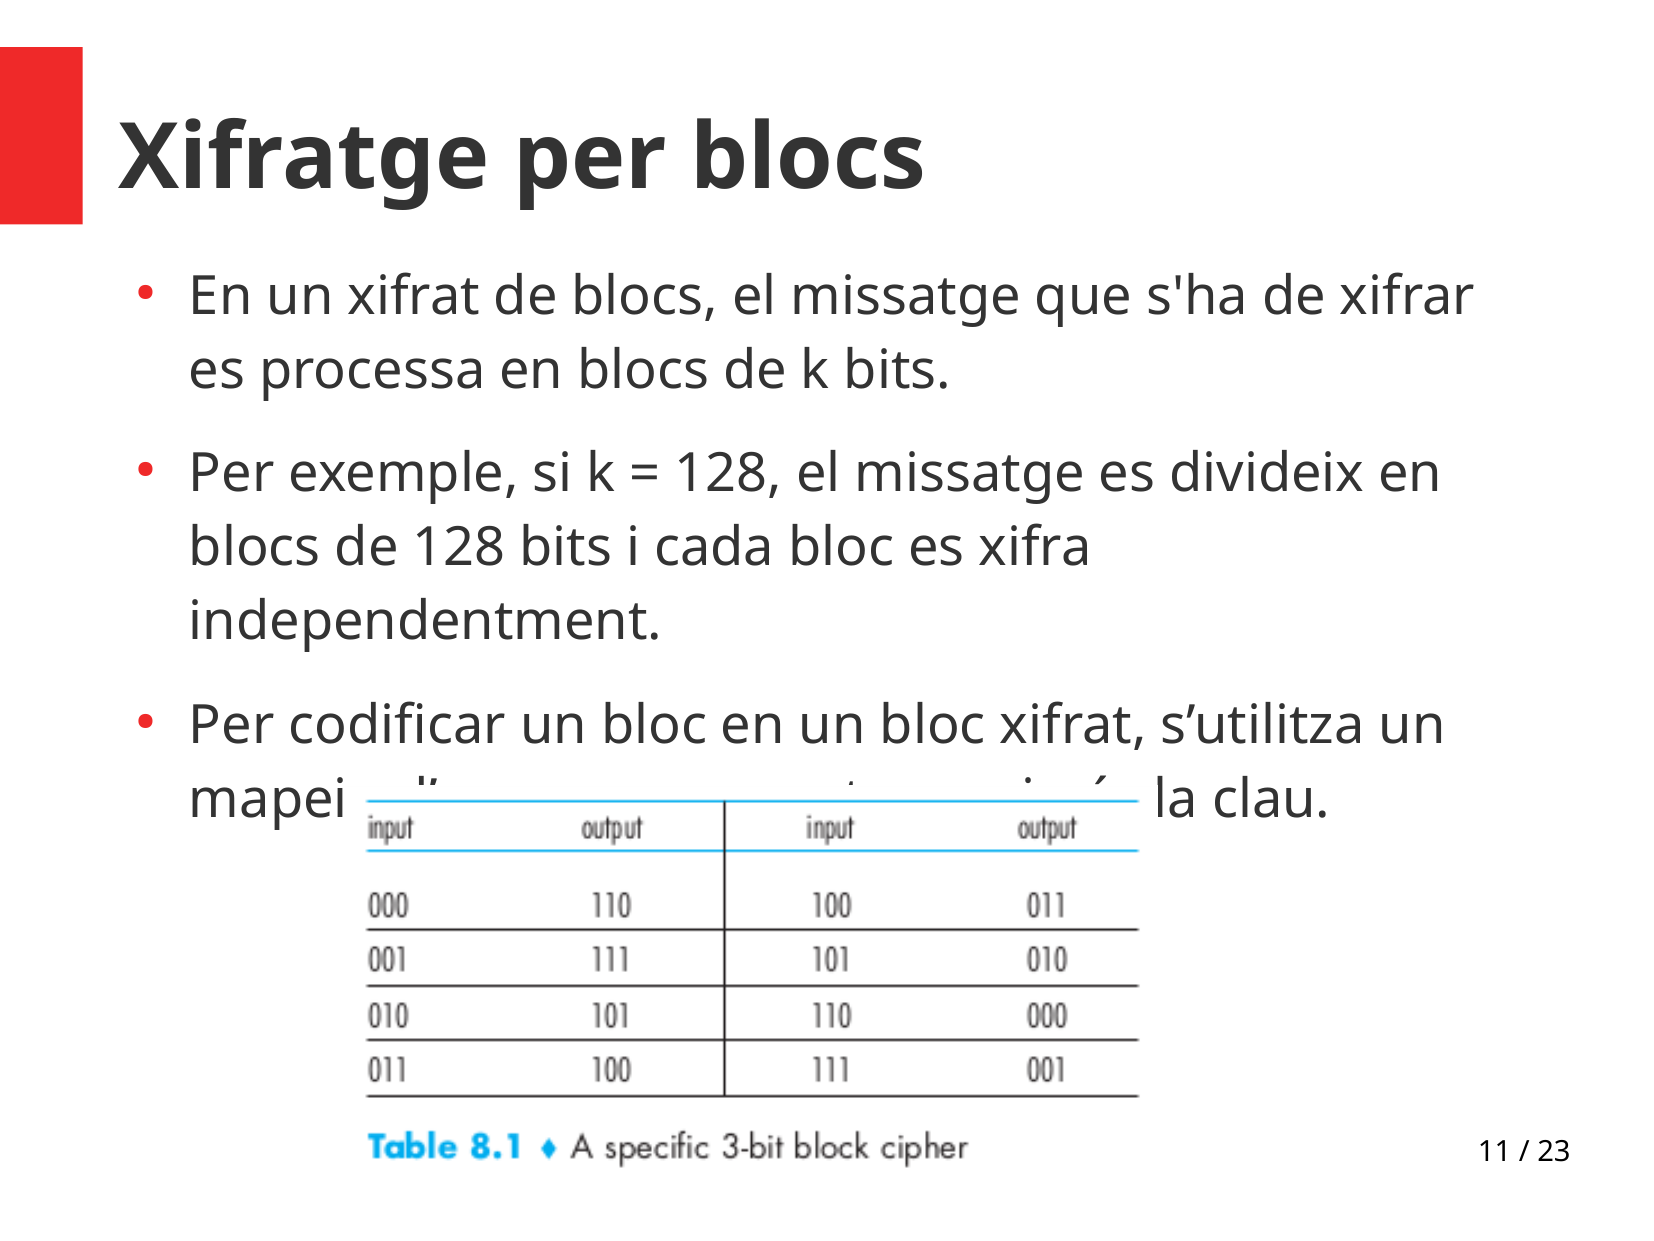

# Xifratge per blocs
En un xifrat de blocs, el missatge que s'ha de xifrar es processa en blocs de k bits.
Per exemple, si k = 128, el missatge es divideix en blocs de 128 bits i cada bloc es xifra independentment.
Per codificar un bloc en un bloc xifrat, s’utilitza un mapeig d’un en un, aquest mapeig és la clau.
11